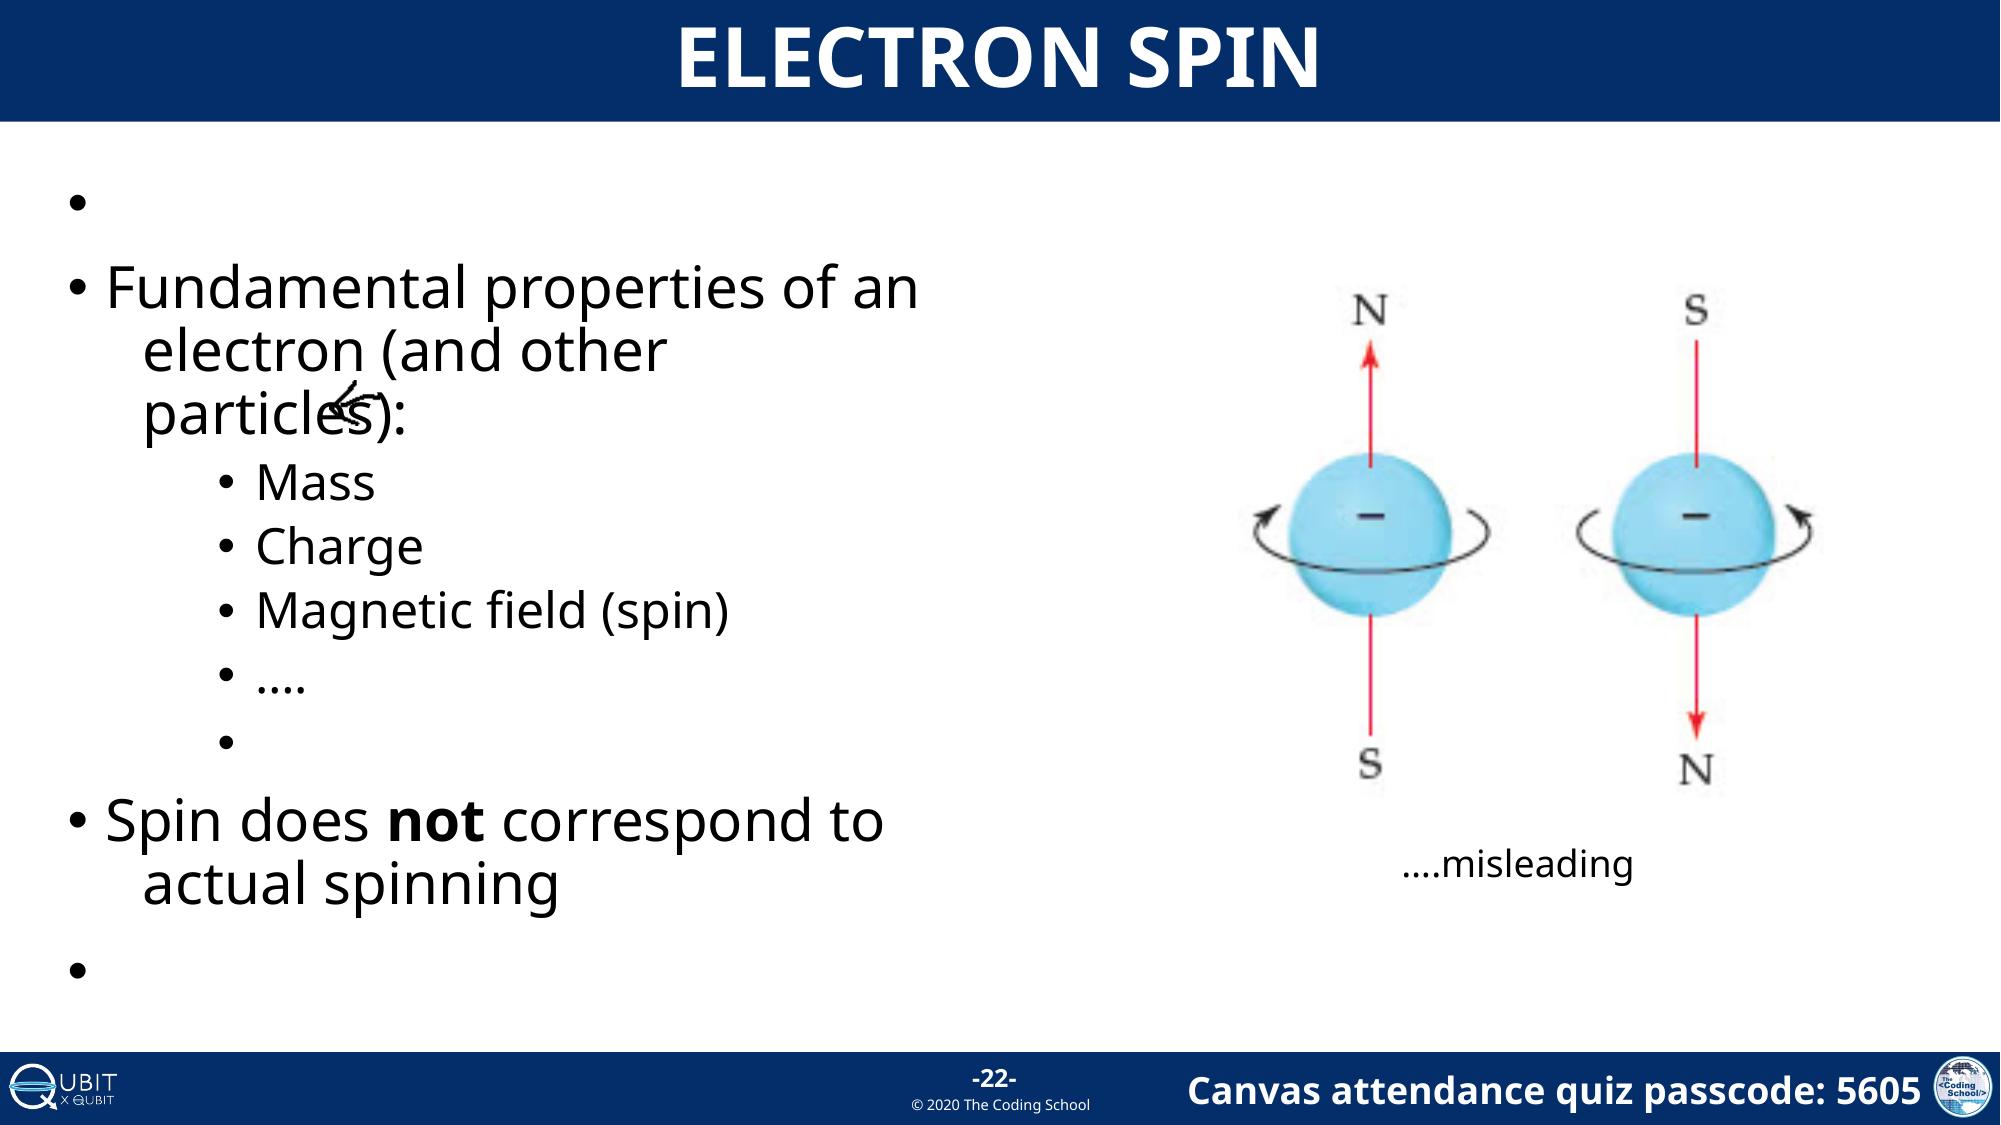

# Electron spin
Fundamental properties of an electron (and other particles):
Mass
Charge
Magnetic field (spin)
….
Spin does not correspond to actual spinning
….misleading
-22-